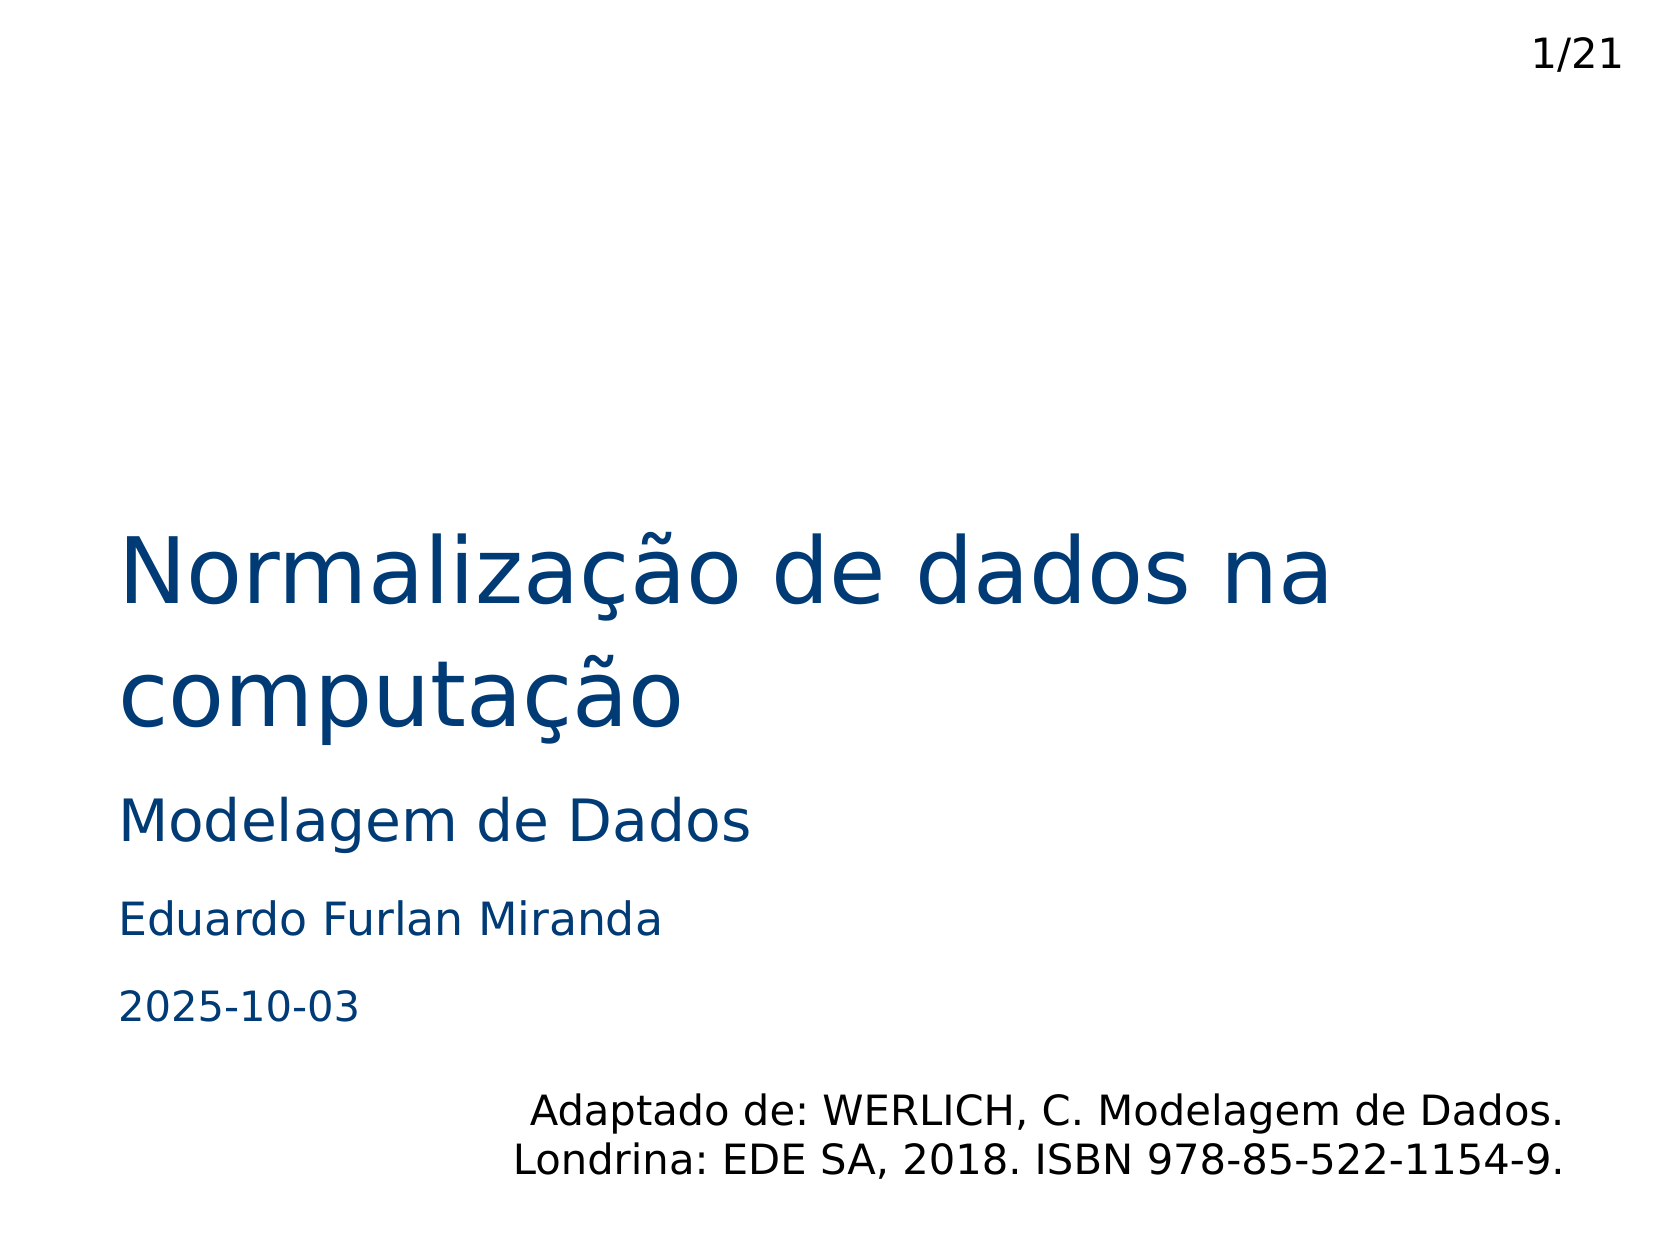

1
# Normalização de dados na computação
Modelagem de Dados
Eduardo Furlan Miranda
2025-10-03
Adaptado de: WERLICH, C. Modelagem de Dados. Londrina: EDE SA, 2018. ISBN 978-85-522-1154-9.